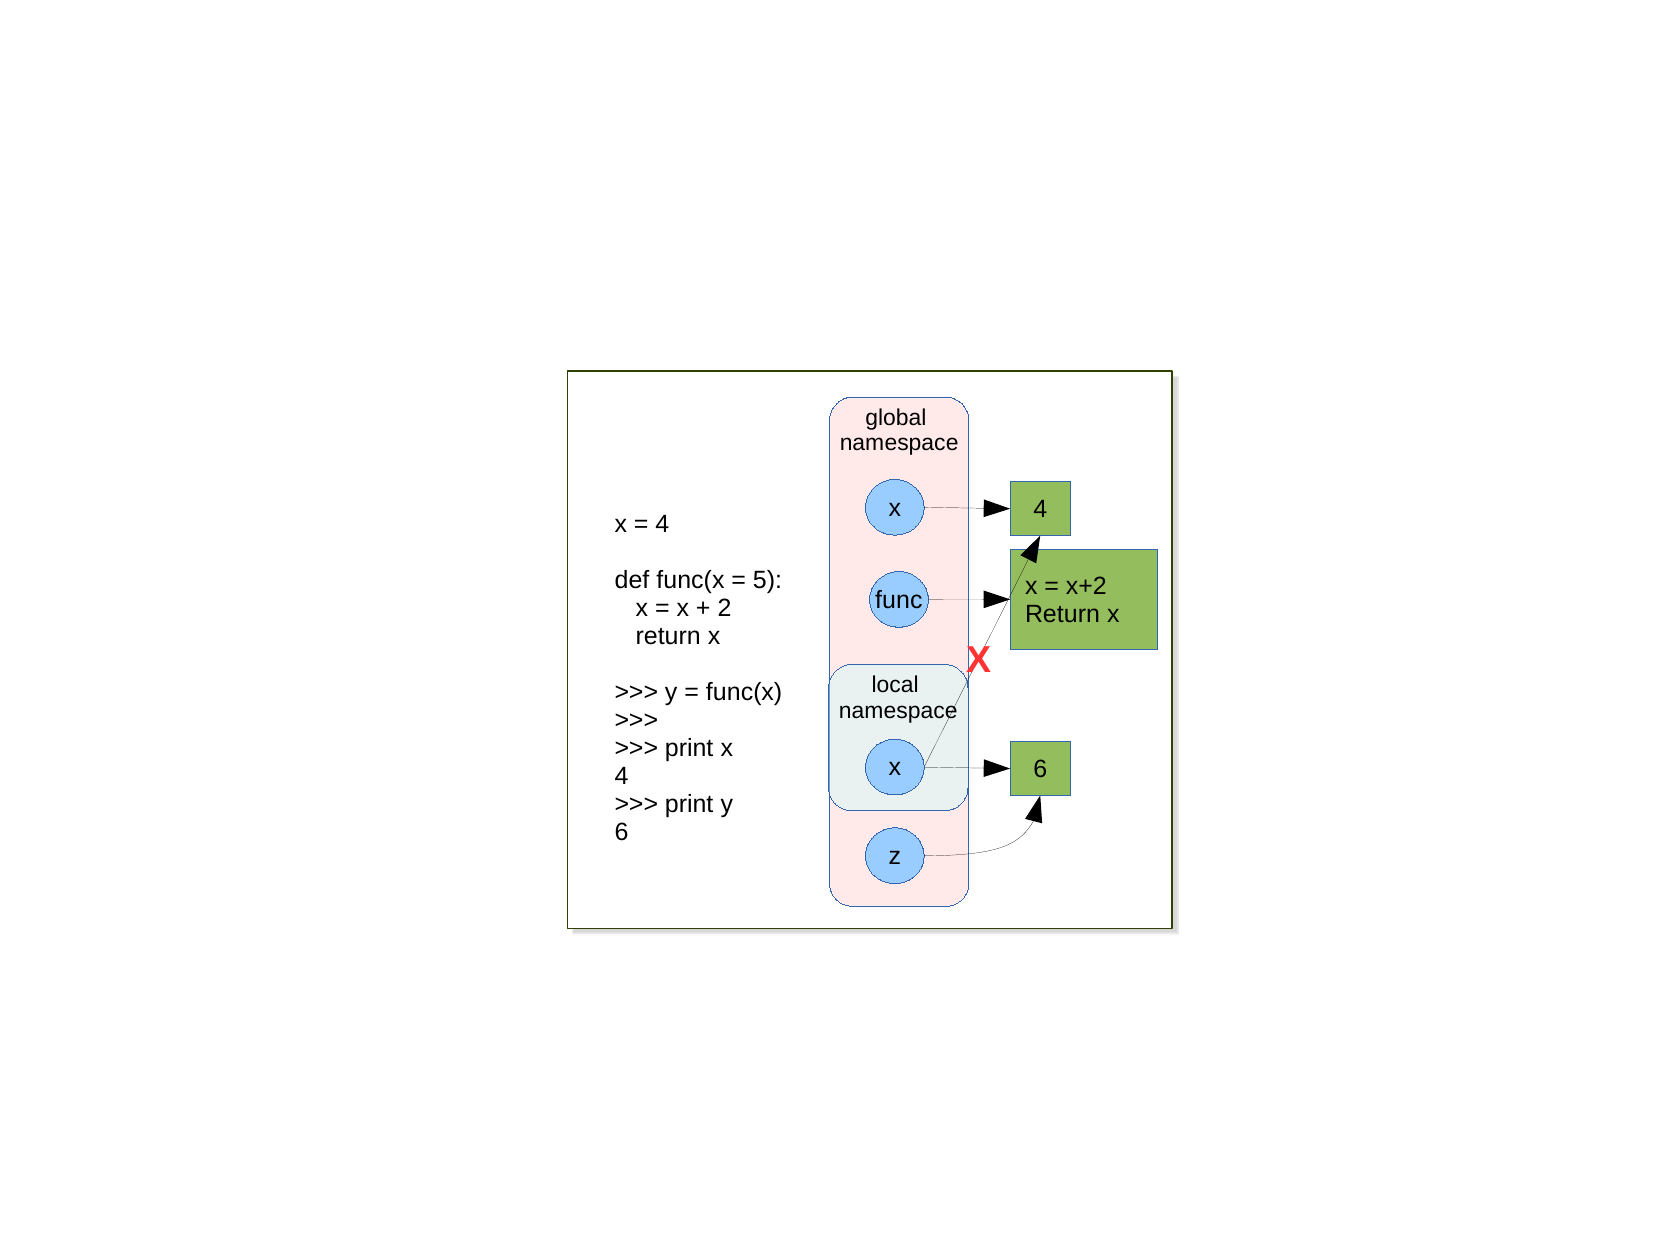

global
namespace
x
4
x = 4
def func(x = 5):
 x = x + 2
 return x
>>> y = func(x)
>>>
>>> print x
4
>>> print y
6
x = x+2
Return x
func
X
local
namespace
x
6
z